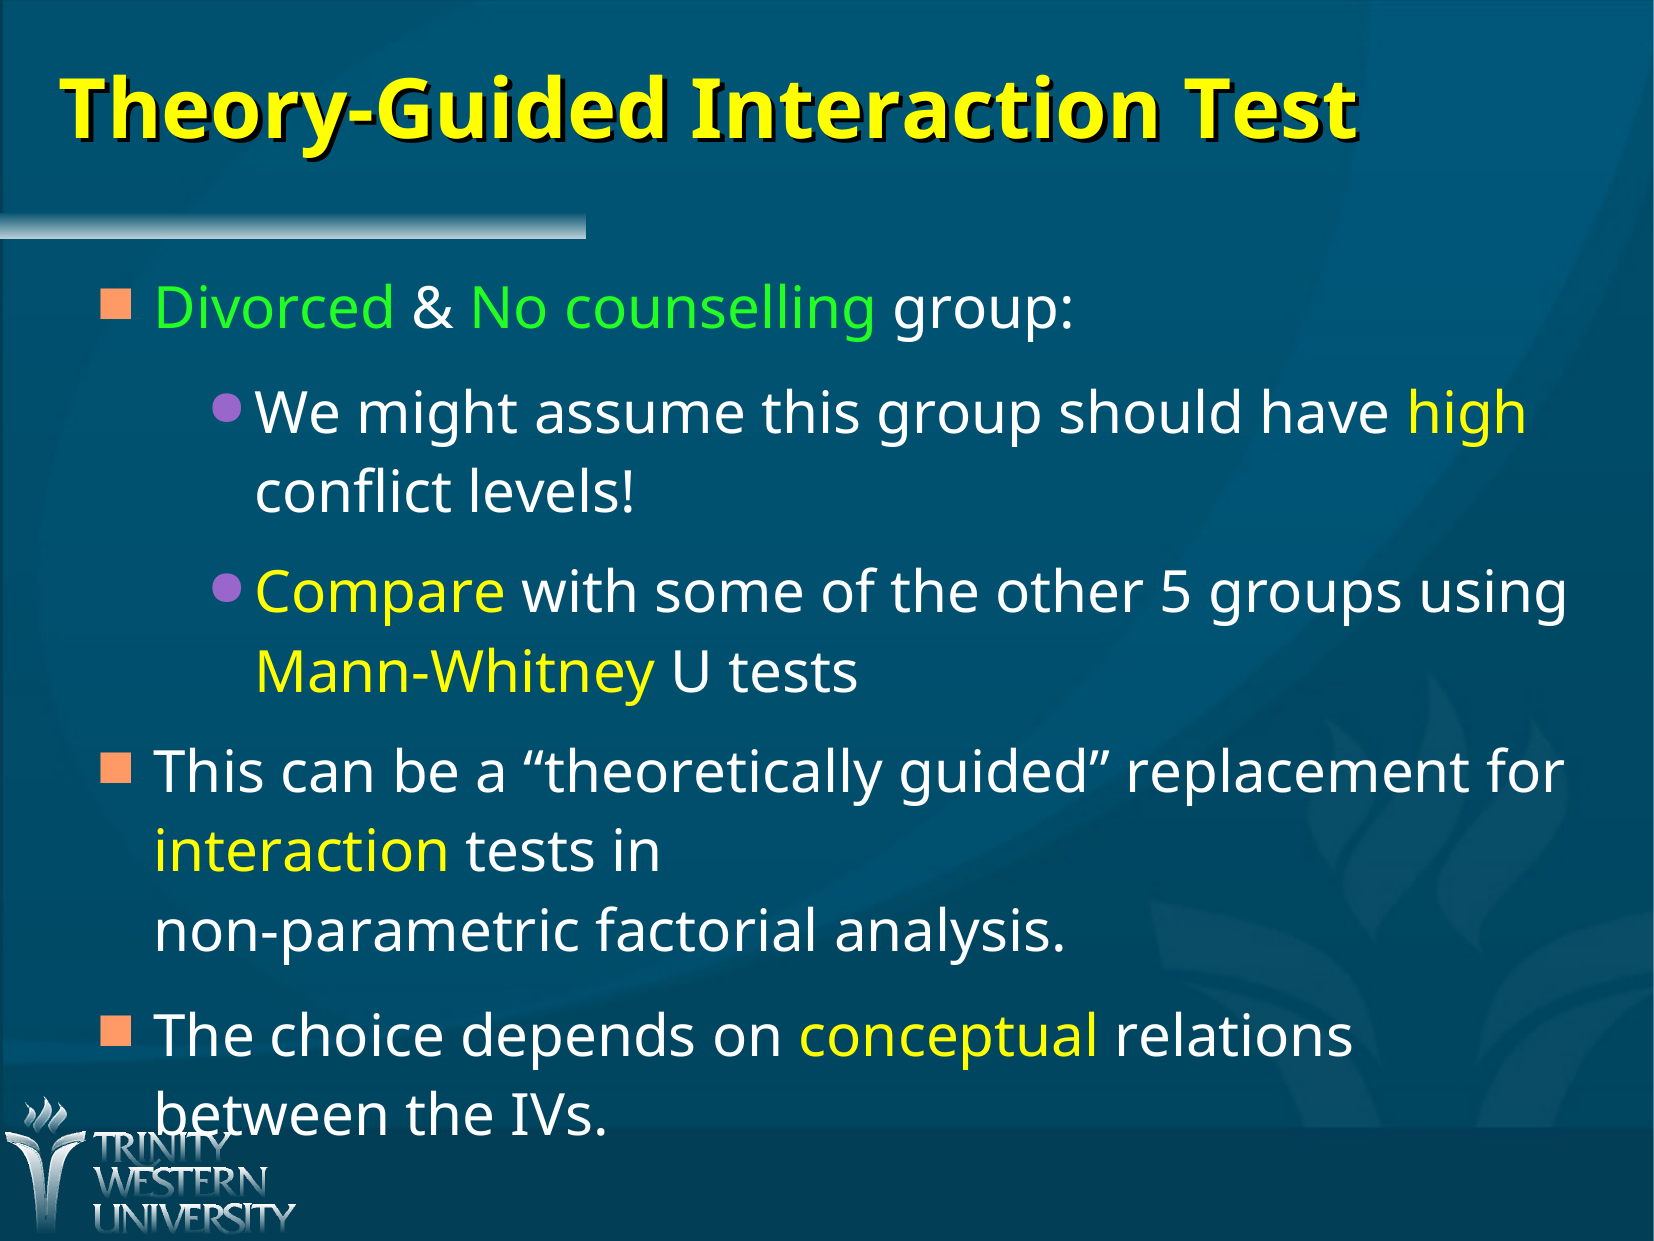

# Theory-Guided Interaction Test
Divorced & No counselling group:
We might assume this group should have high conflict levels!
Compare with some of the other 5 groups using Mann-Whitney U tests
This can be a “theoretically guided” replacement for interaction tests in
non-parametric factorial analysis.
The choice depends on conceptual relations between the IVs.